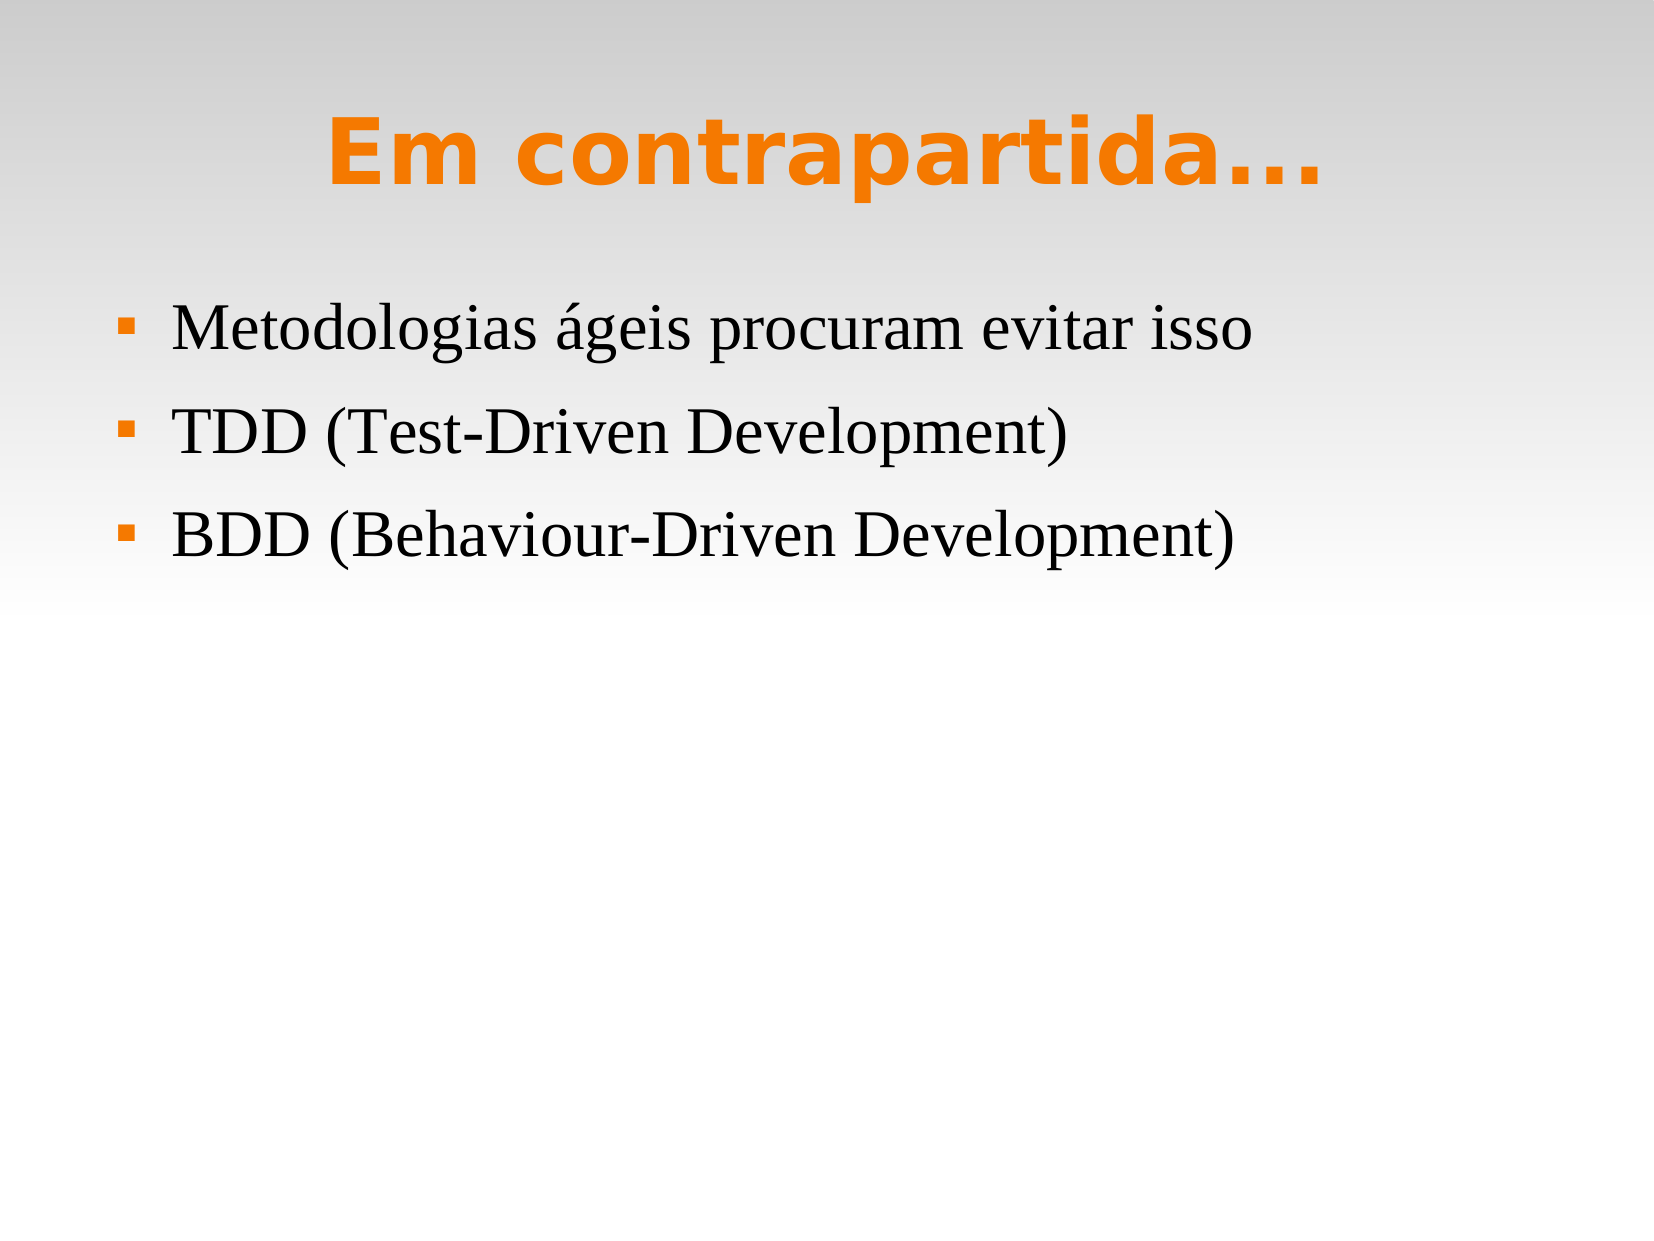

# Em contrapartida...
Metodologias ágeis procuram evitar isso
TDD (Test-Driven Development)
BDD (Behaviour-Driven Development)